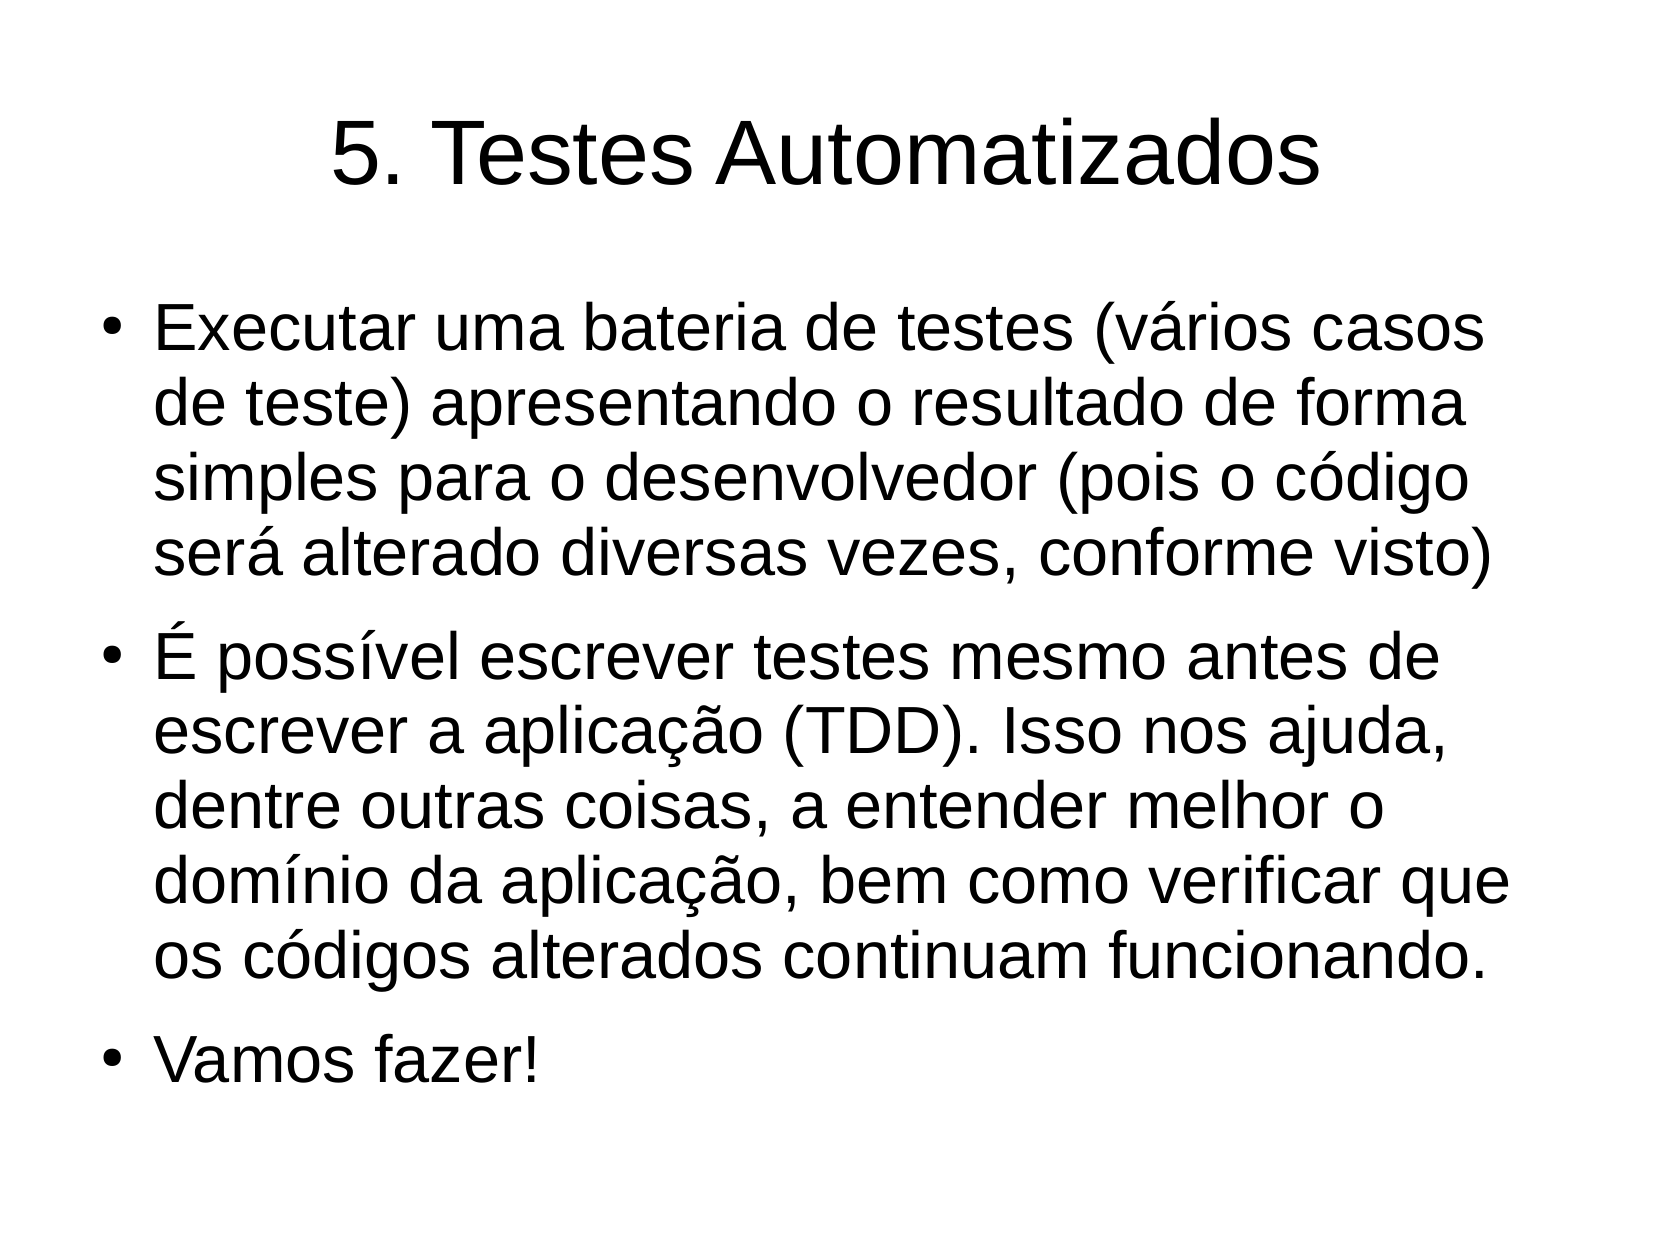

# 5. Testes Automatizados
Executar uma bateria de testes (vários casos de teste) apresentando o resultado de forma simples para o desenvolvedor (pois o código será alterado diversas vezes, conforme visto)
É possível escrever testes mesmo antes de escrever a aplicação (TDD). Isso nos ajuda, dentre outras coisas, a entender melhor o domínio da aplicação, bem como verificar que os códigos alterados continuam funcionando.
Vamos fazer!